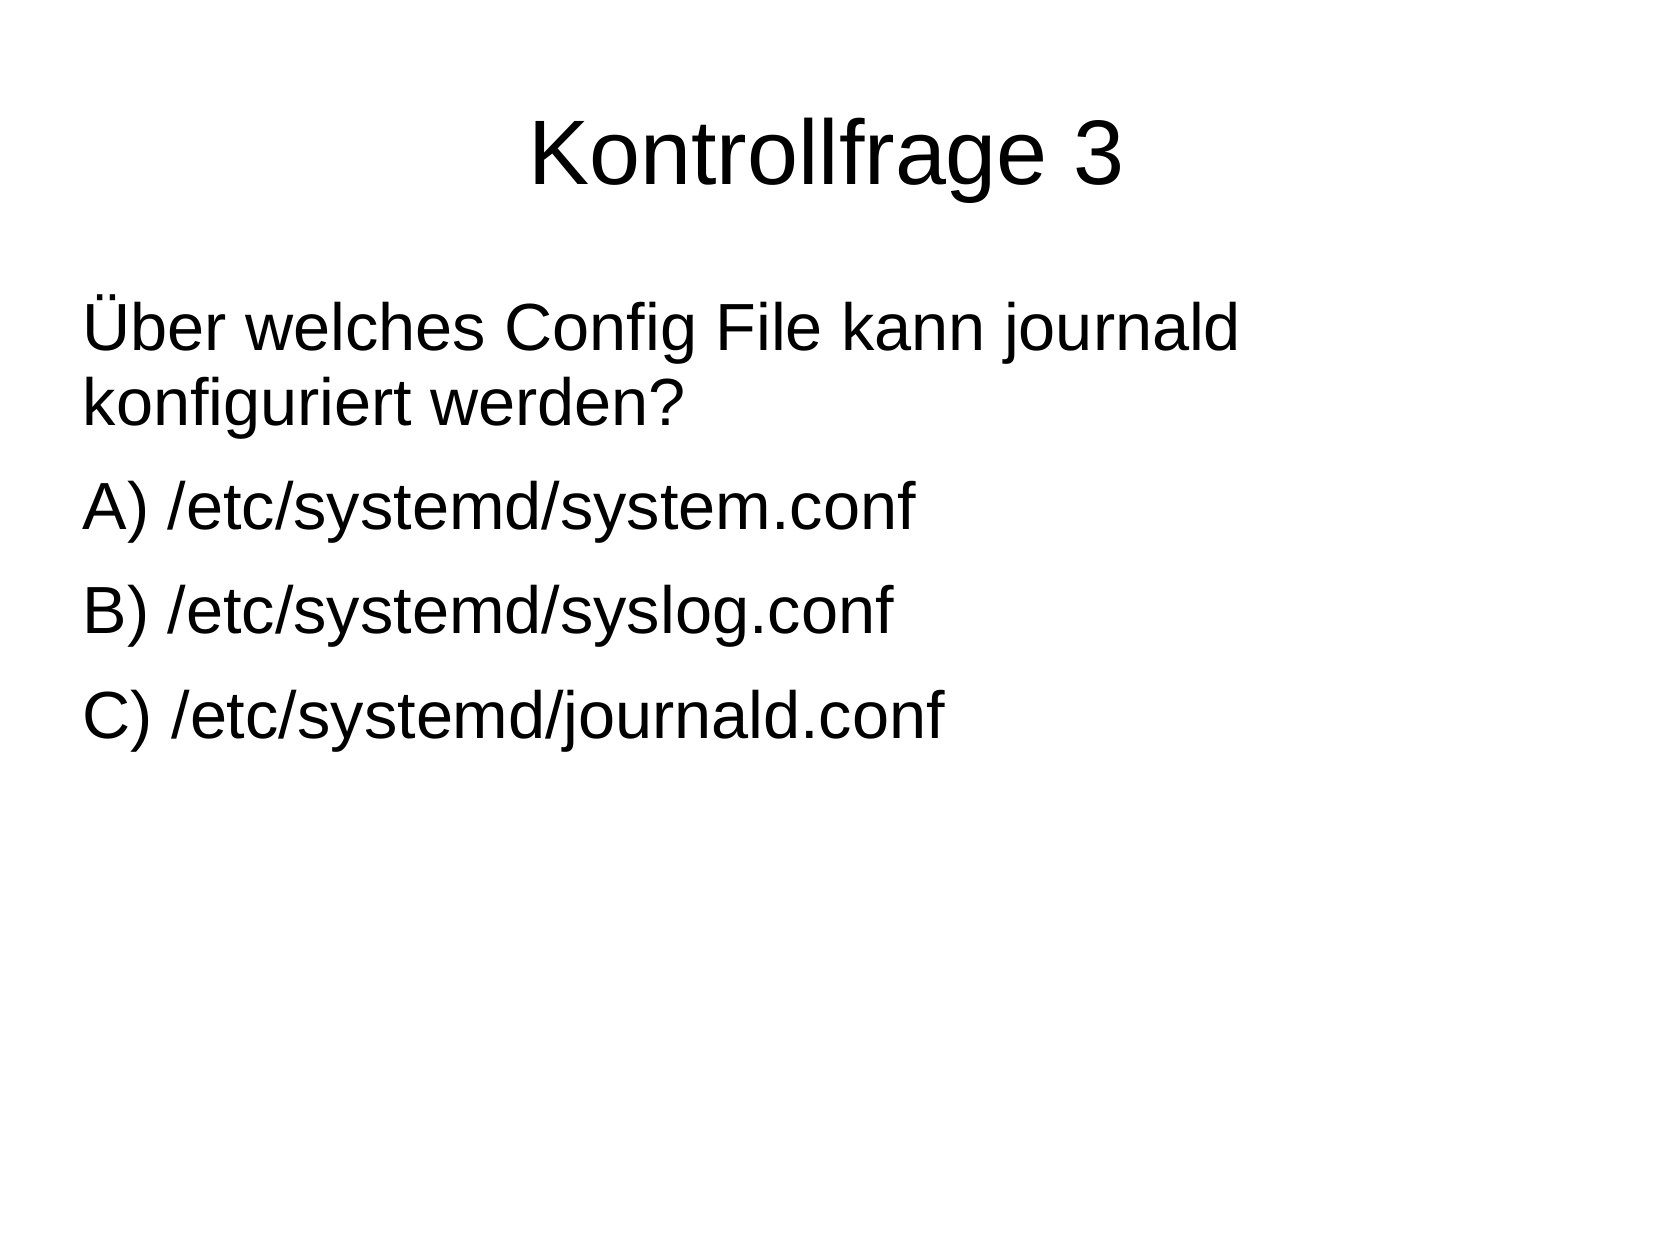

# Kontrollfrage 3
Über welches Config File kann journald konfiguriert werden?
A) /etc/systemd/system.conf
B) /etc/systemd/syslog.conf
C) /etc/systemd/journald.conf